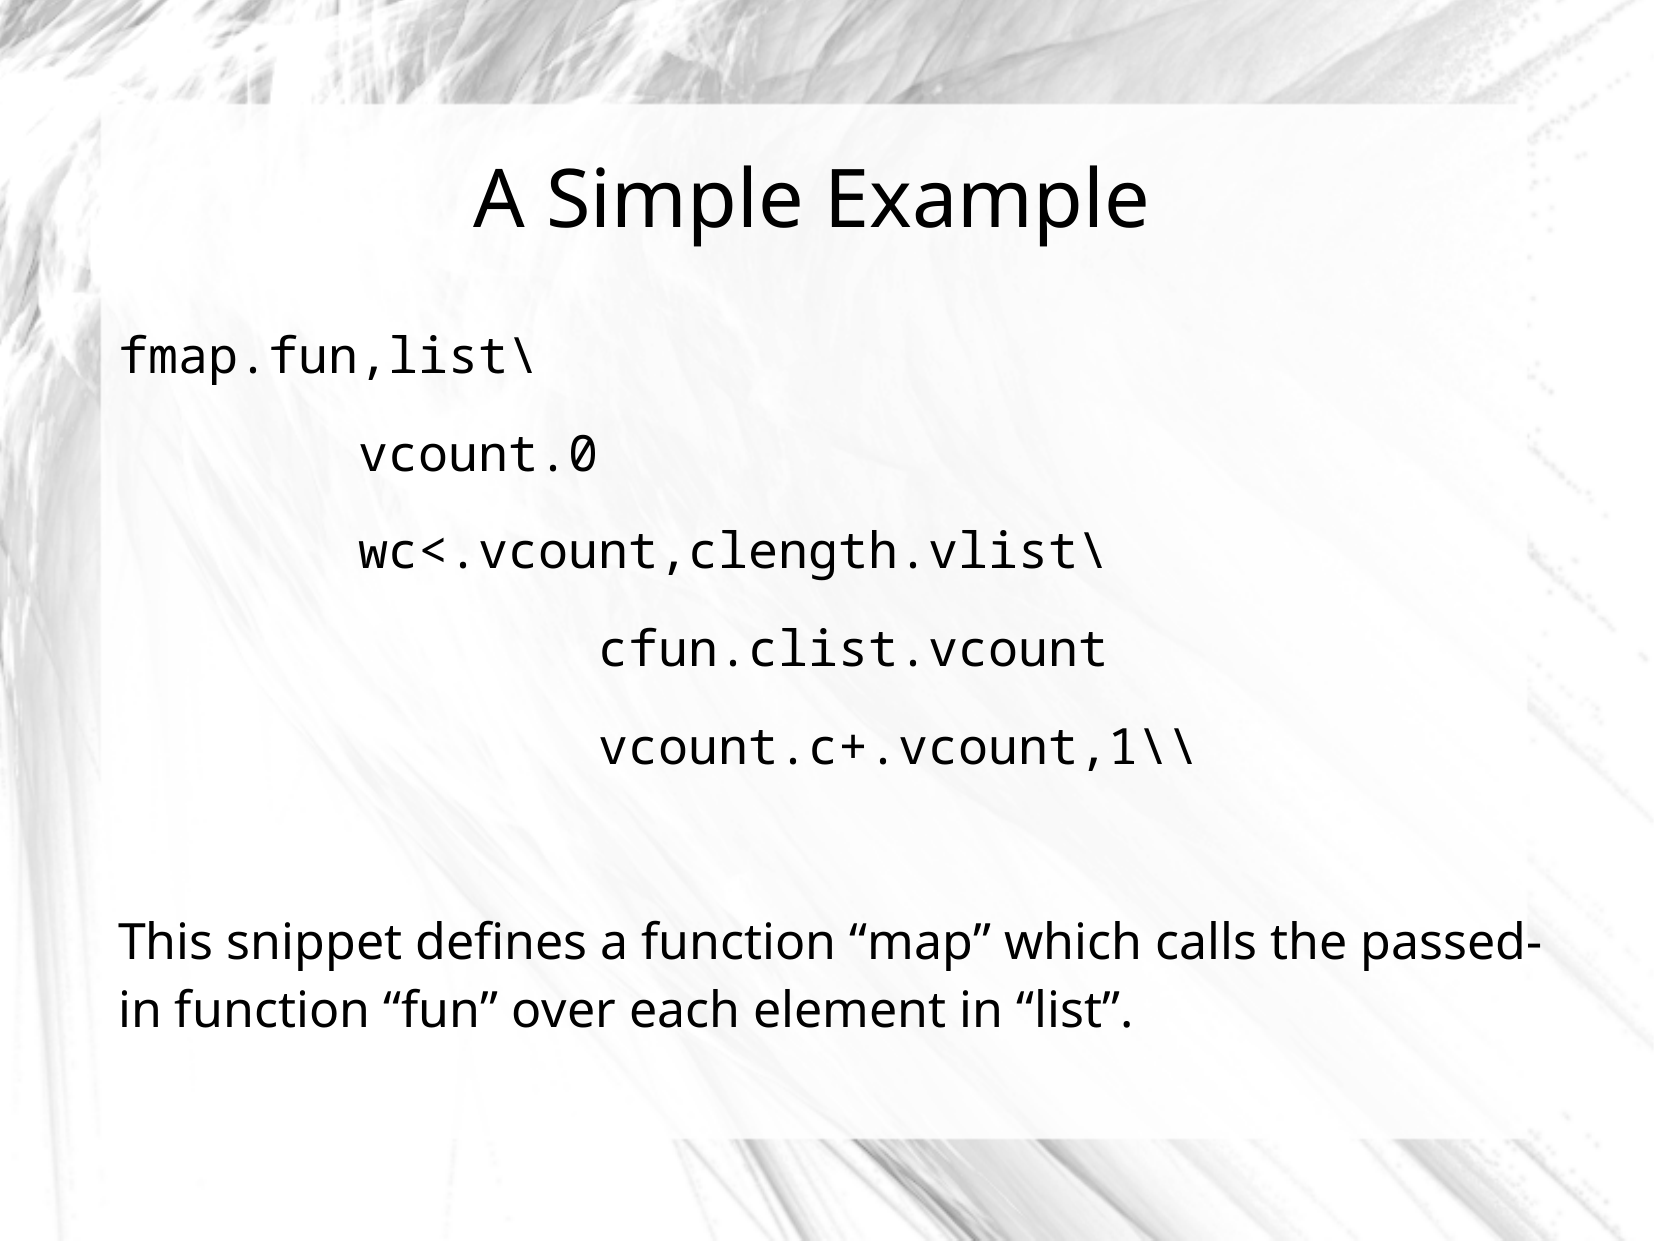

# A Simple Example
fmap.fun,list\
 vcount.0
 wc<.vcount,clength.vlist\
 cfun.clist.vcount
 vcount.c+.vcount,1\\
This snippet defines a function “map” which calls the passed-in function “fun” over each element in “list”.